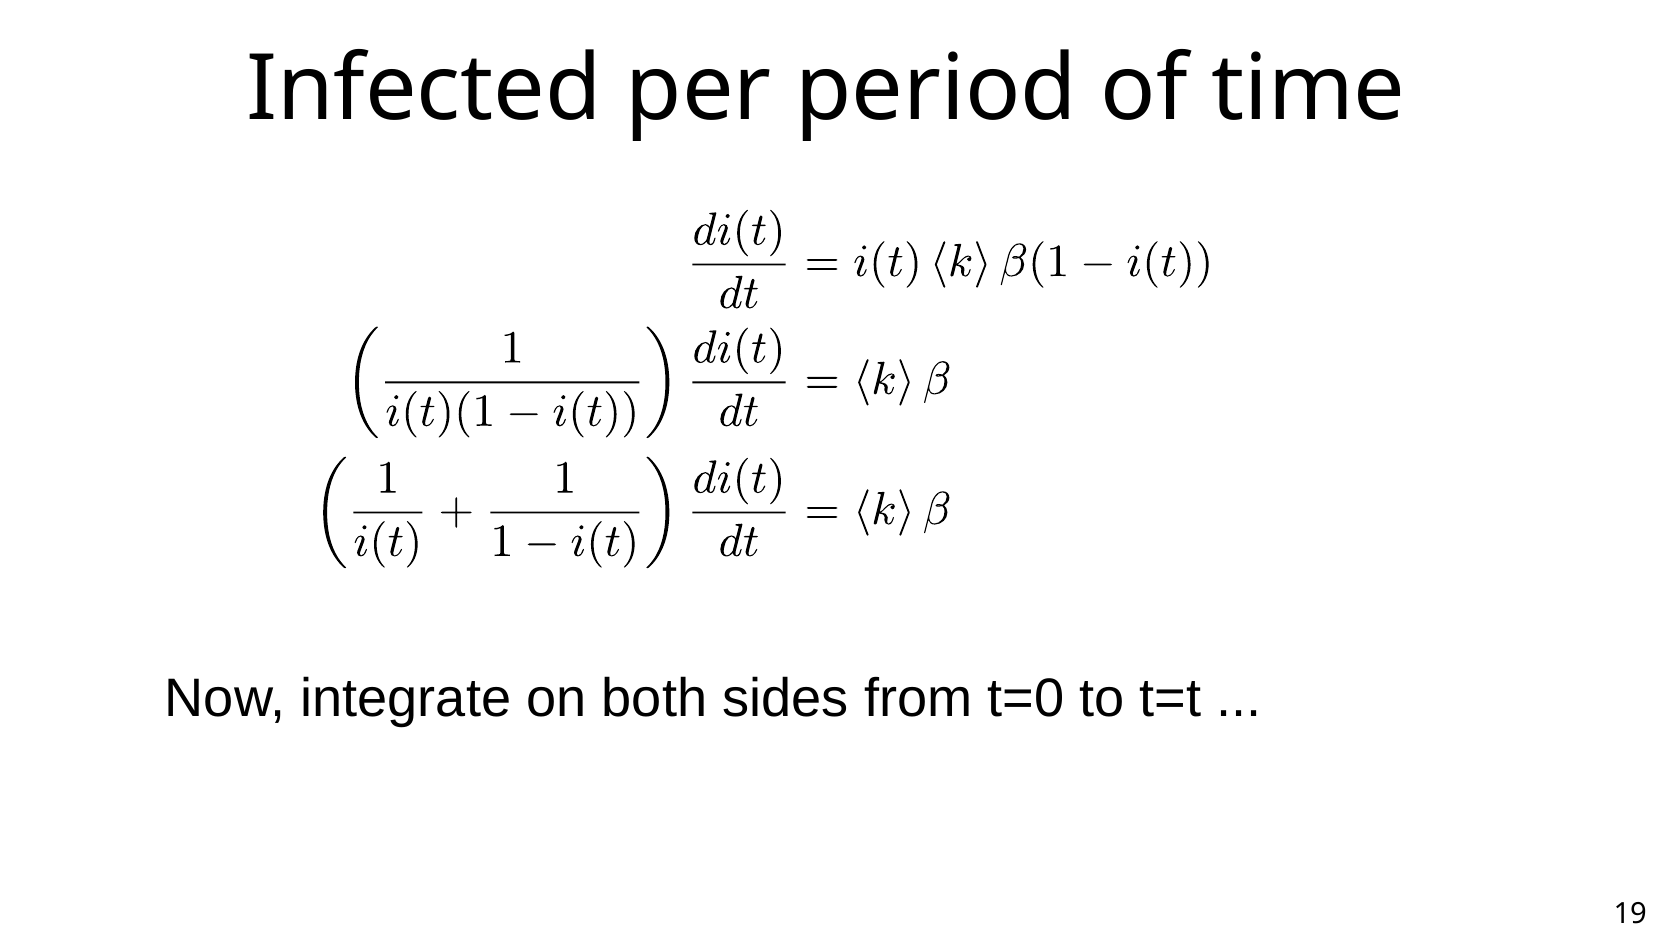

# Infected per period of time
Now, integrate on both sides from t=0 to t=t ...
19